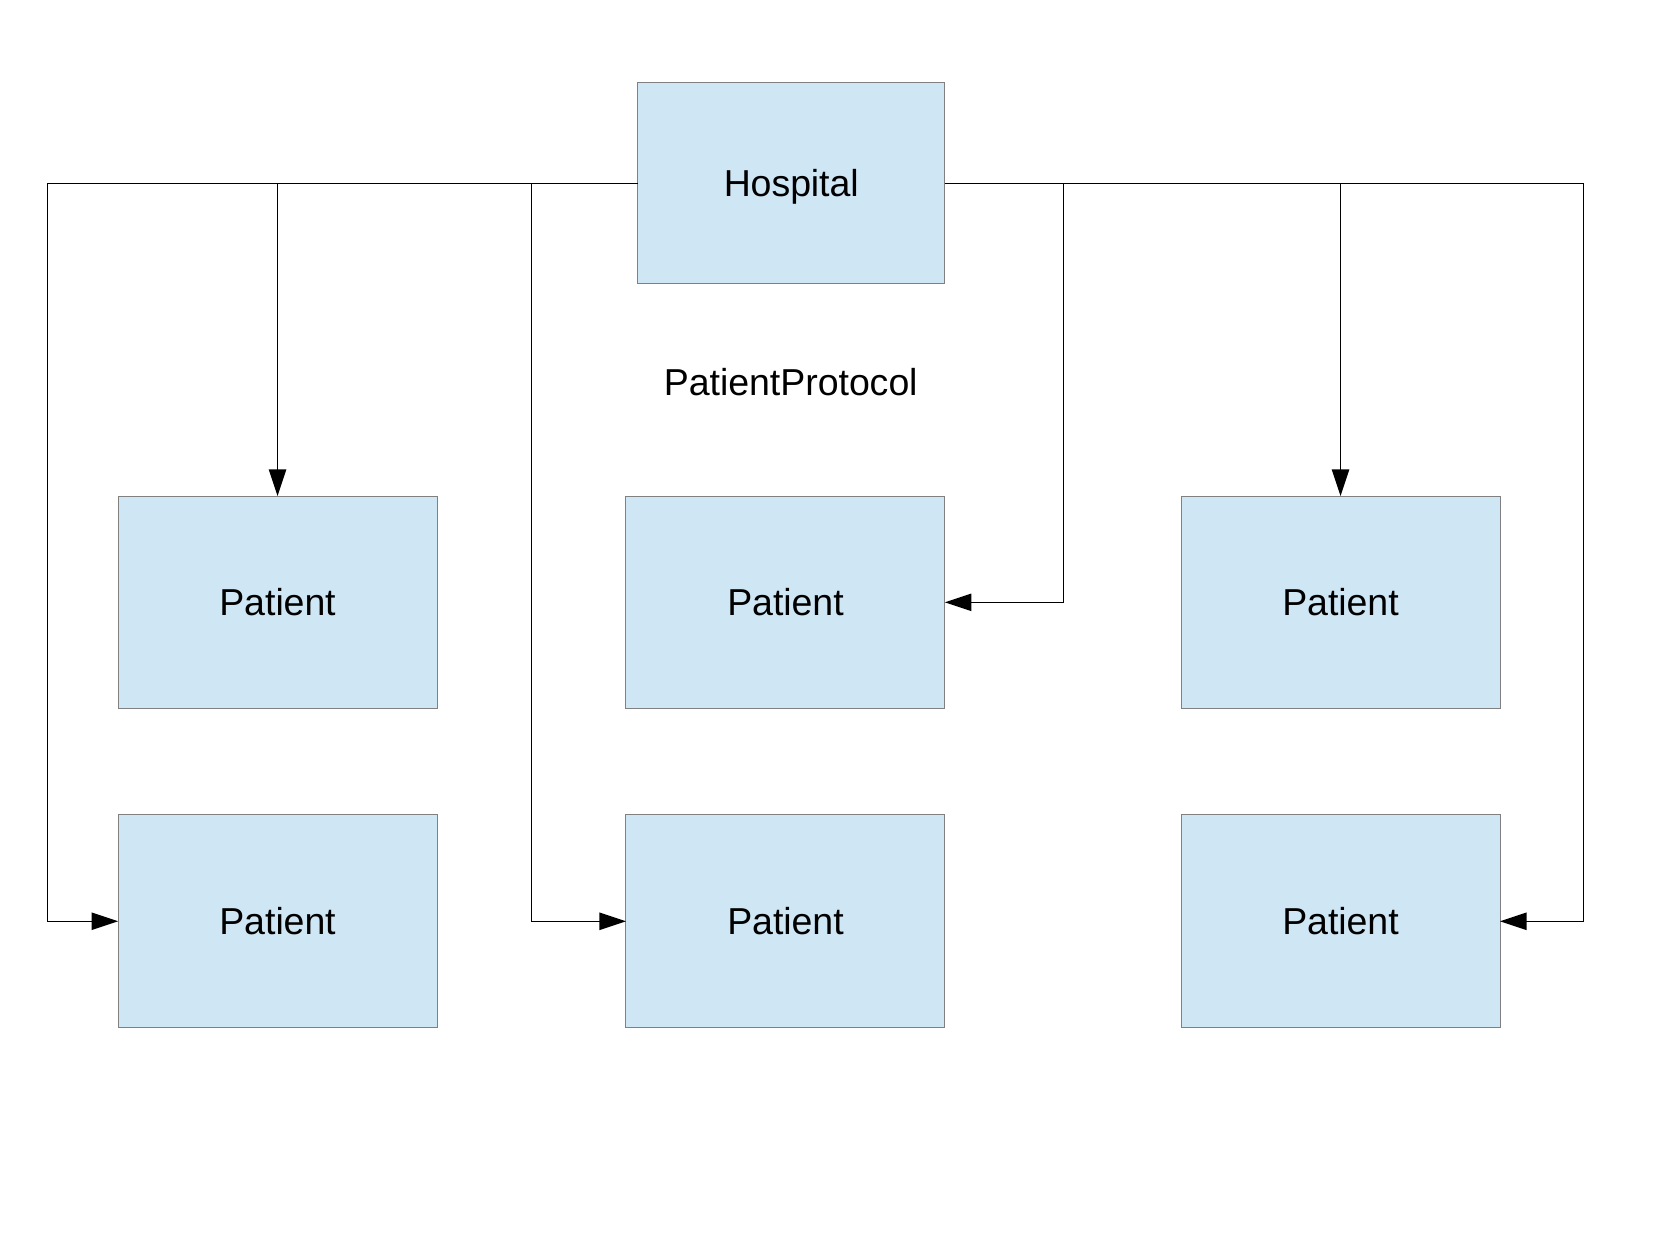

Hospital
PatientProtocol
Patient
Patient
Patient
Patient
Patient
Patient